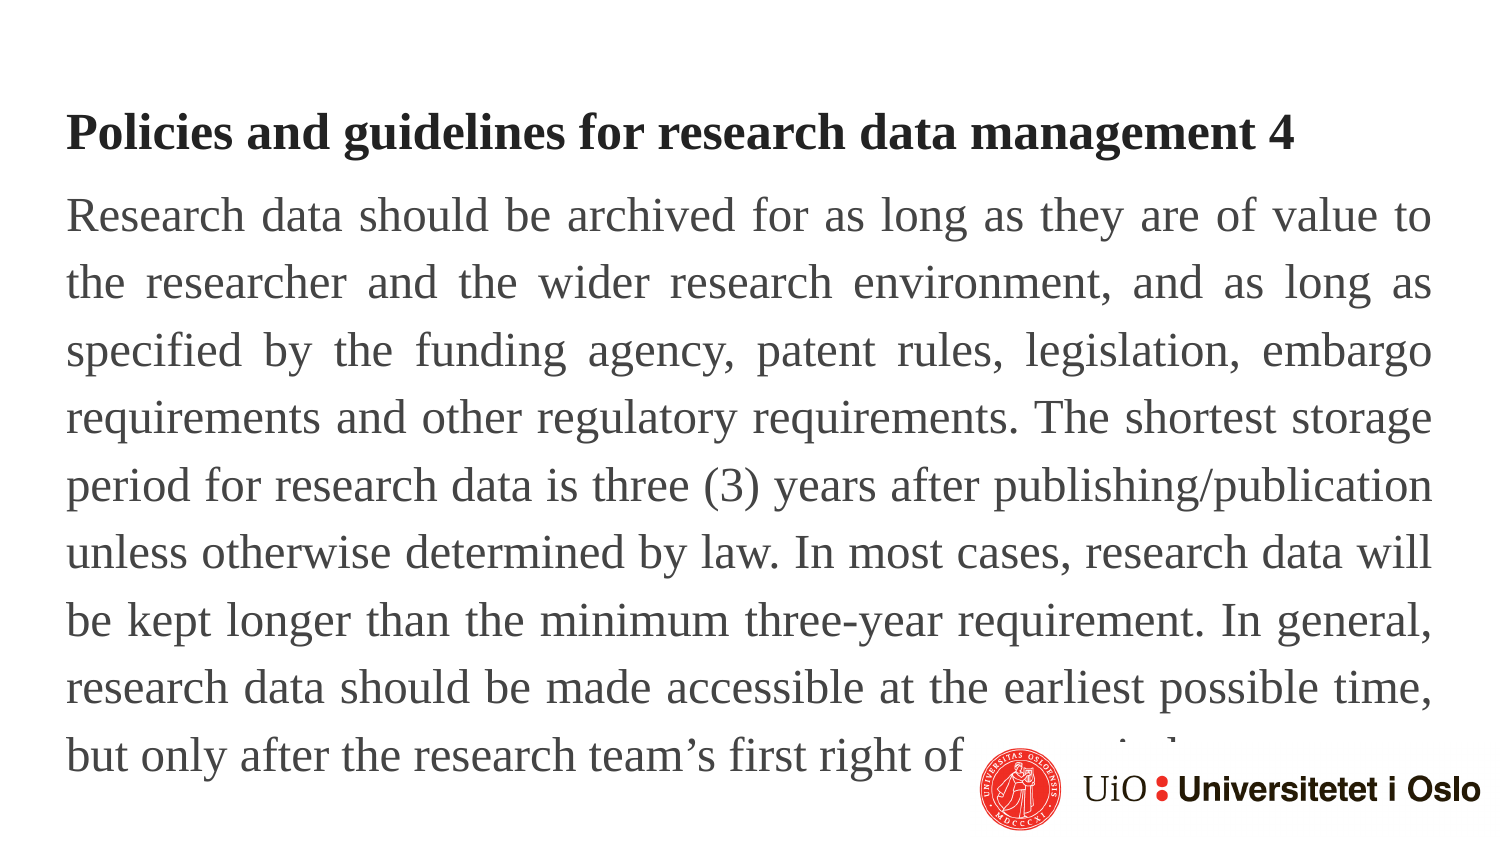

# Policies and guidelines for research data management 4
Research data should be archived for as long as they are of value to the researcher and the wider research environment, and as long as specified by the funding agency, patent rules, legislation, embargo requirements and other regulatory requirements. The shortest storage period for research data is three (3) years after publishing/publication unless otherwise determined by law. In most cases, research data will be kept longer than the minimum three-year requirement. In general, research data should be made accessible at the earliest possible time, but only after the research team’s first right of use period.